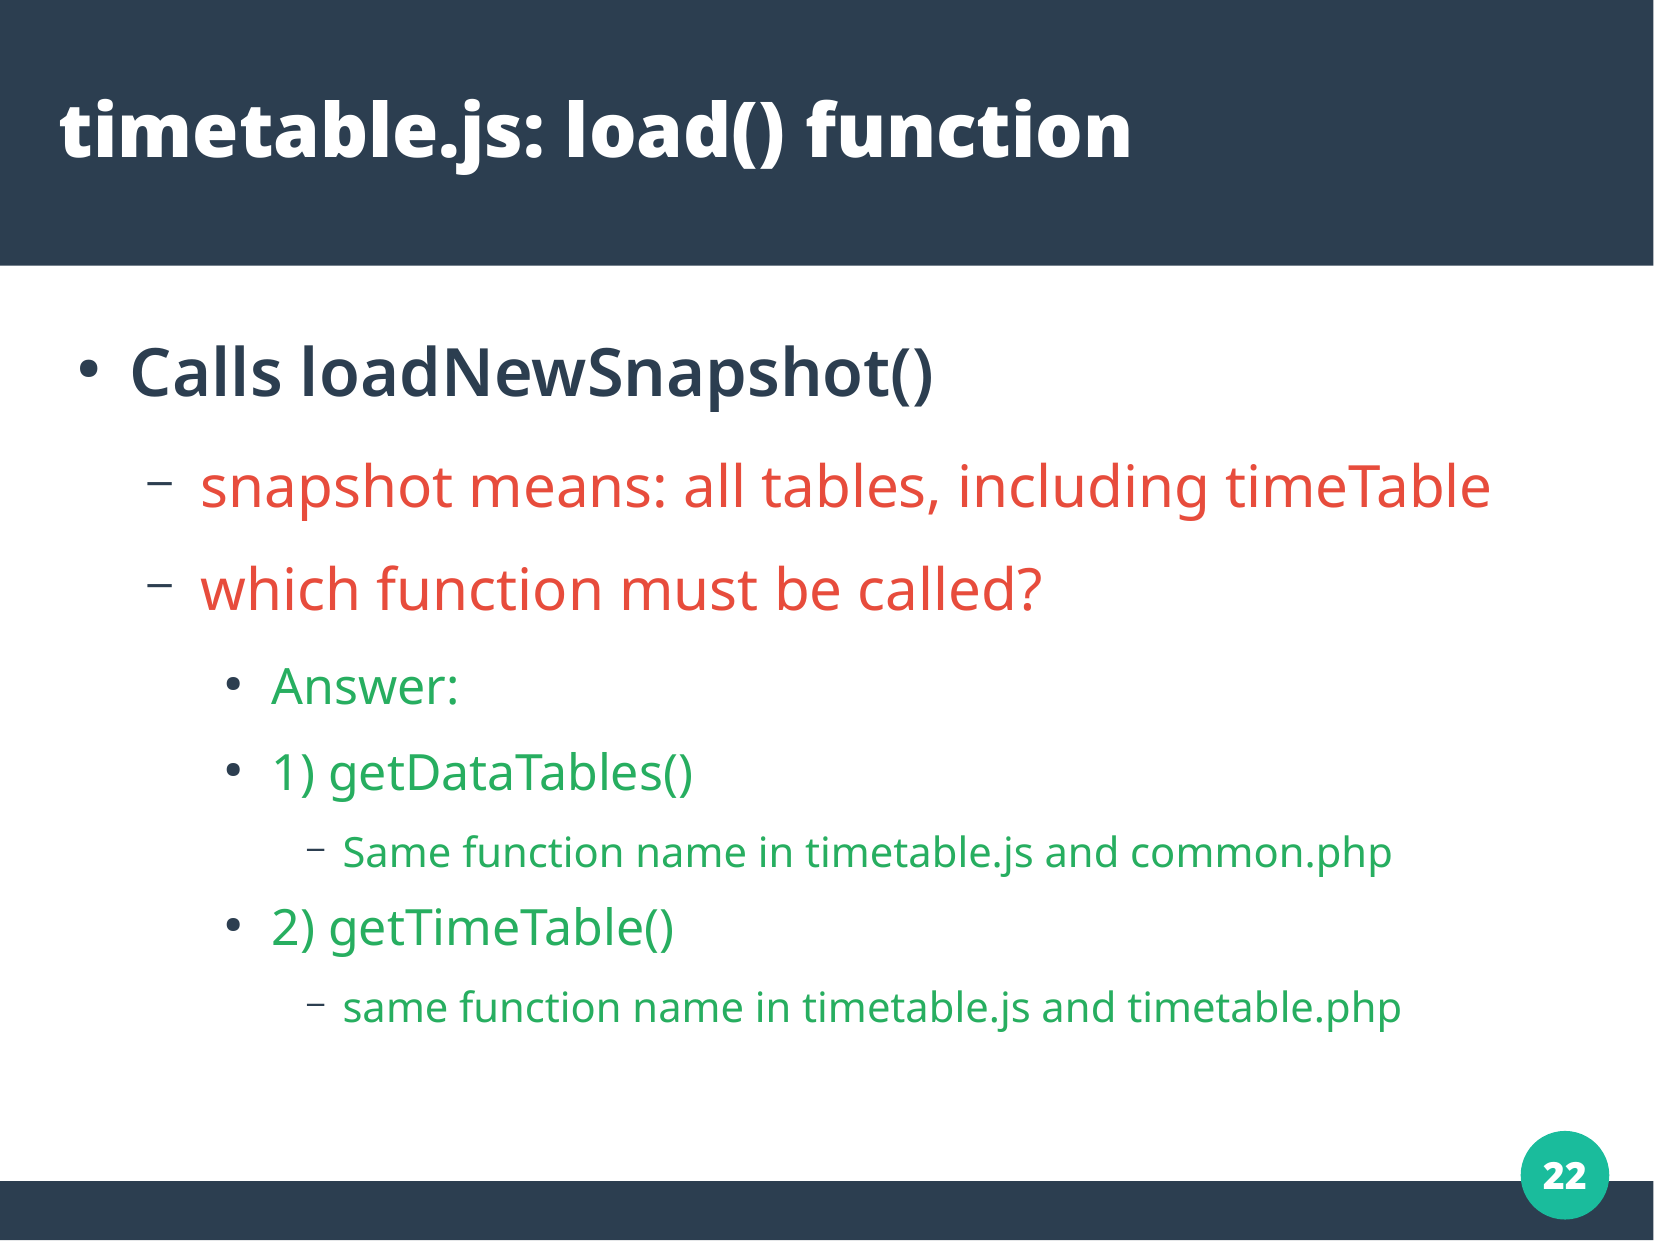

# timetable.js: load() function
Calls loadNewSnapshot()
snapshot means: all tables, including timeTable
which function must be called?
Answer:
1) getDataTables()
Same function name in timetable.js and common.php
2) getTimeTable()
same function name in timetable.js and timetable.php
22